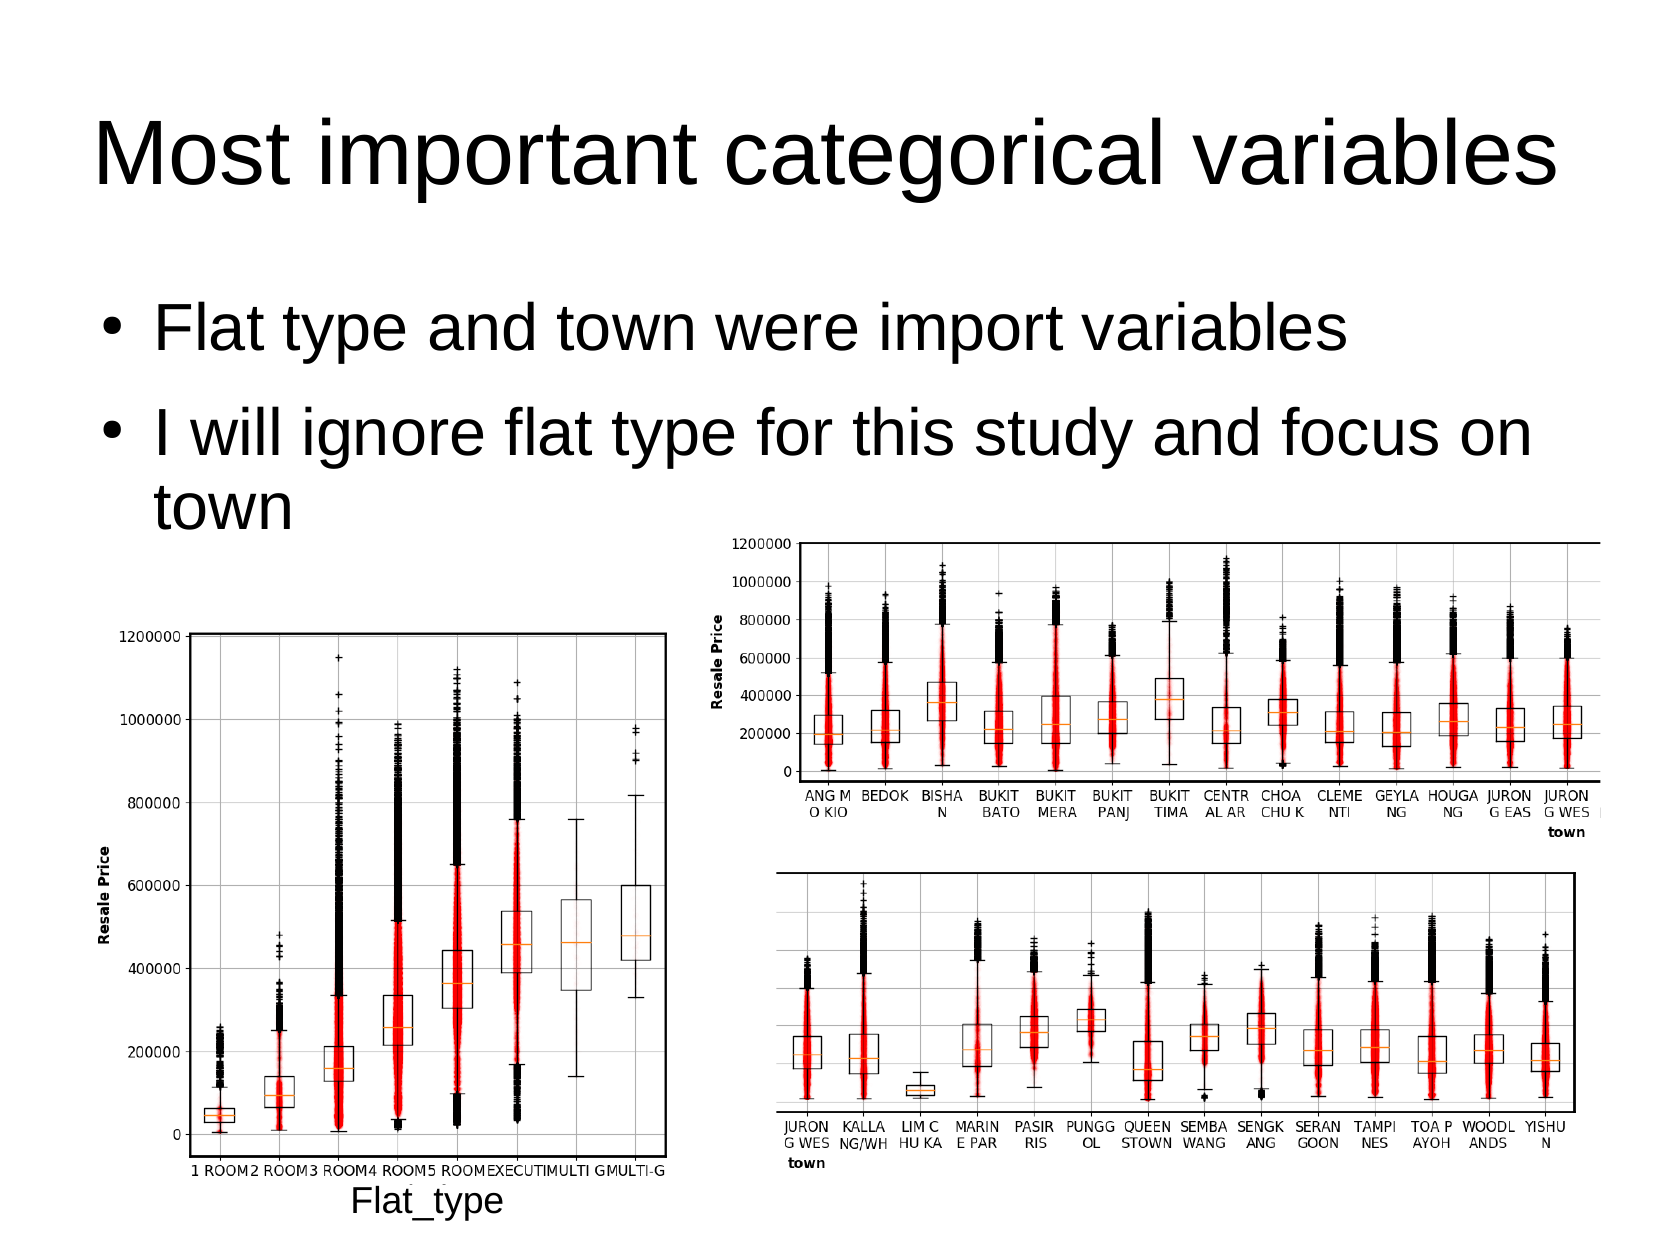

# Most important categorical variables
Flat type and town were import variables
I will ignore flat type for this study and focus on town
Flat_type